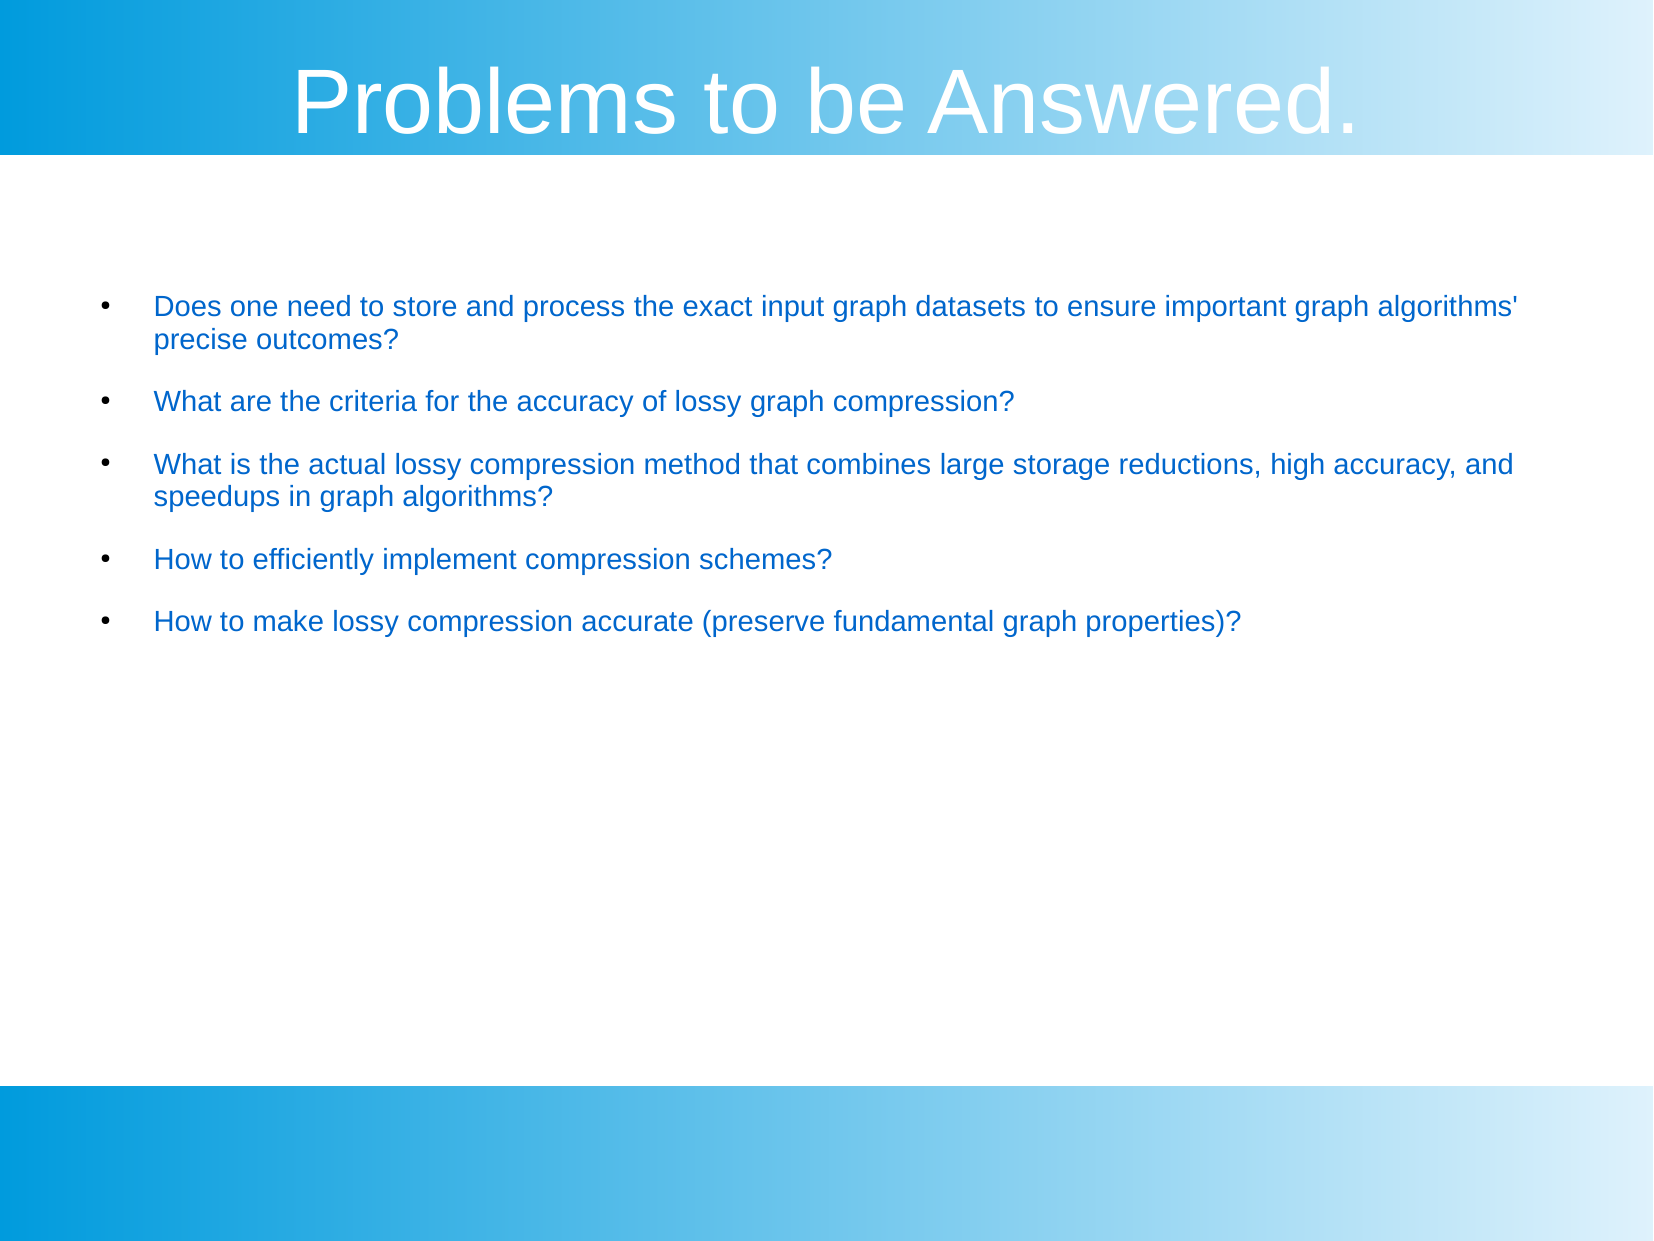

# Problems to be Answered.
Does one need to store and process the exact input graph datasets to ensure important graph algorithms' precise outcomes?
What are the criteria for the accuracy of lossy graph compression?
What is the actual lossy compression method that combines large storage reductions, high accuracy, and speedups in graph algorithms?
How to efficiently implement compression schemes?
How to make lossy compression accurate (preserve fundamental graph properties)?